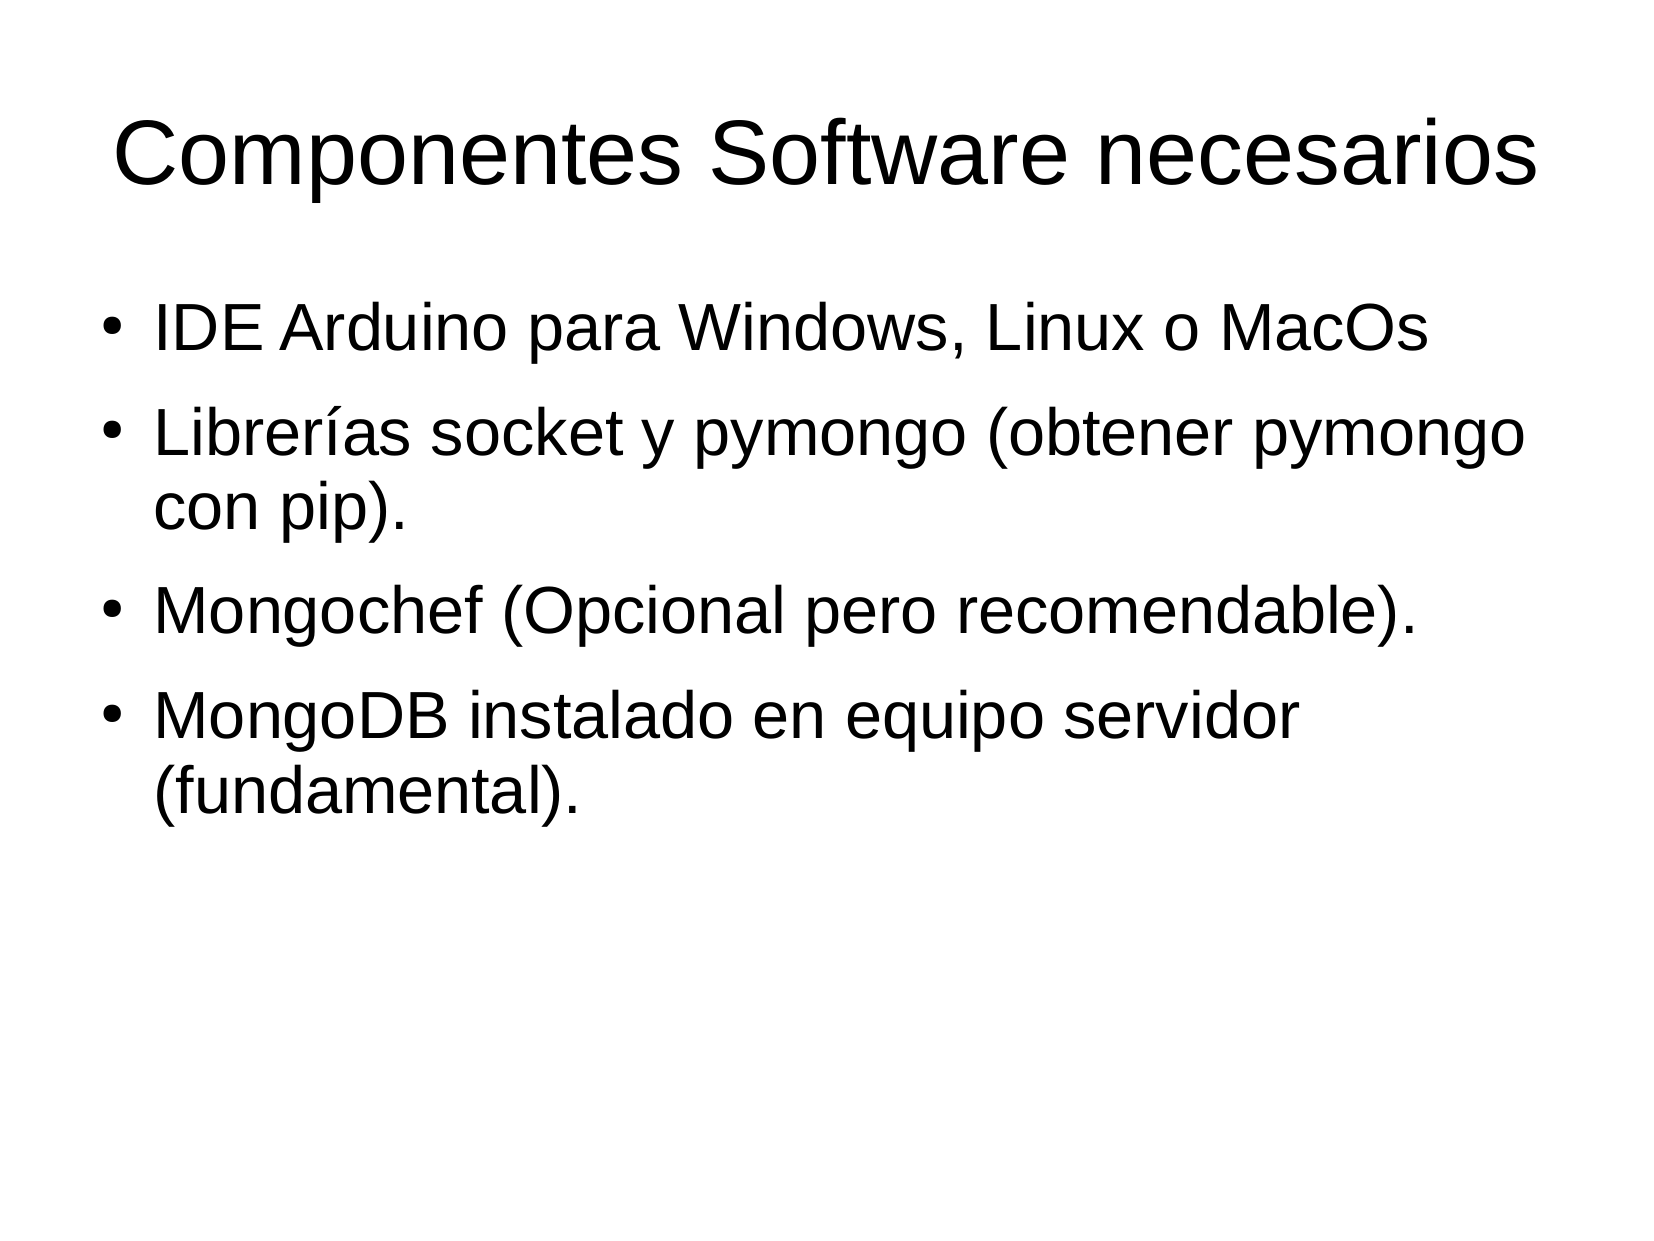

# Componentes Software necesarios
IDE Arduino para Windows, Linux o MacOs
Librerías socket y pymongo (obtener pymongo con pip).
Mongochef (Opcional pero recomendable).
MongoDB instalado en equipo servidor (fundamental).